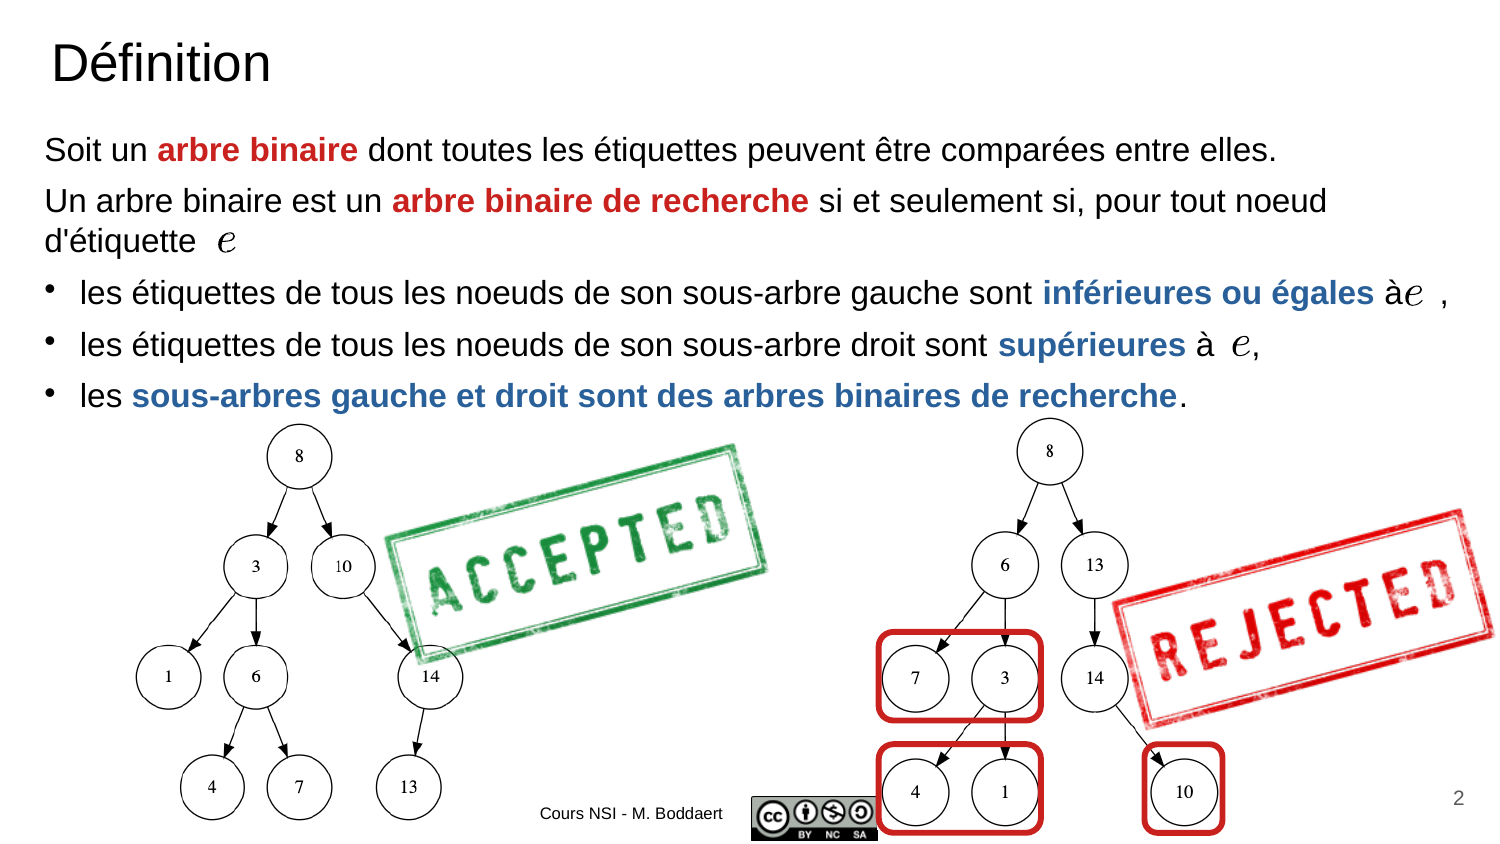

# Définition
Soit un arbre binaire dont toutes les étiquettes peuvent être comparées entre elles.
Un arbre binaire est un arbre binaire de recherche si et seulement si, pour tout noeud d'étiquette  :
les étiquettes de tous les noeuds de son sous-arbre gauche sont inférieures ou égales à ,
les étiquettes de tous les noeuds de son sous-arbre droit sont supérieures à ,
les sous-arbres gauche et droit sont des arbres binaires de recherche.
2